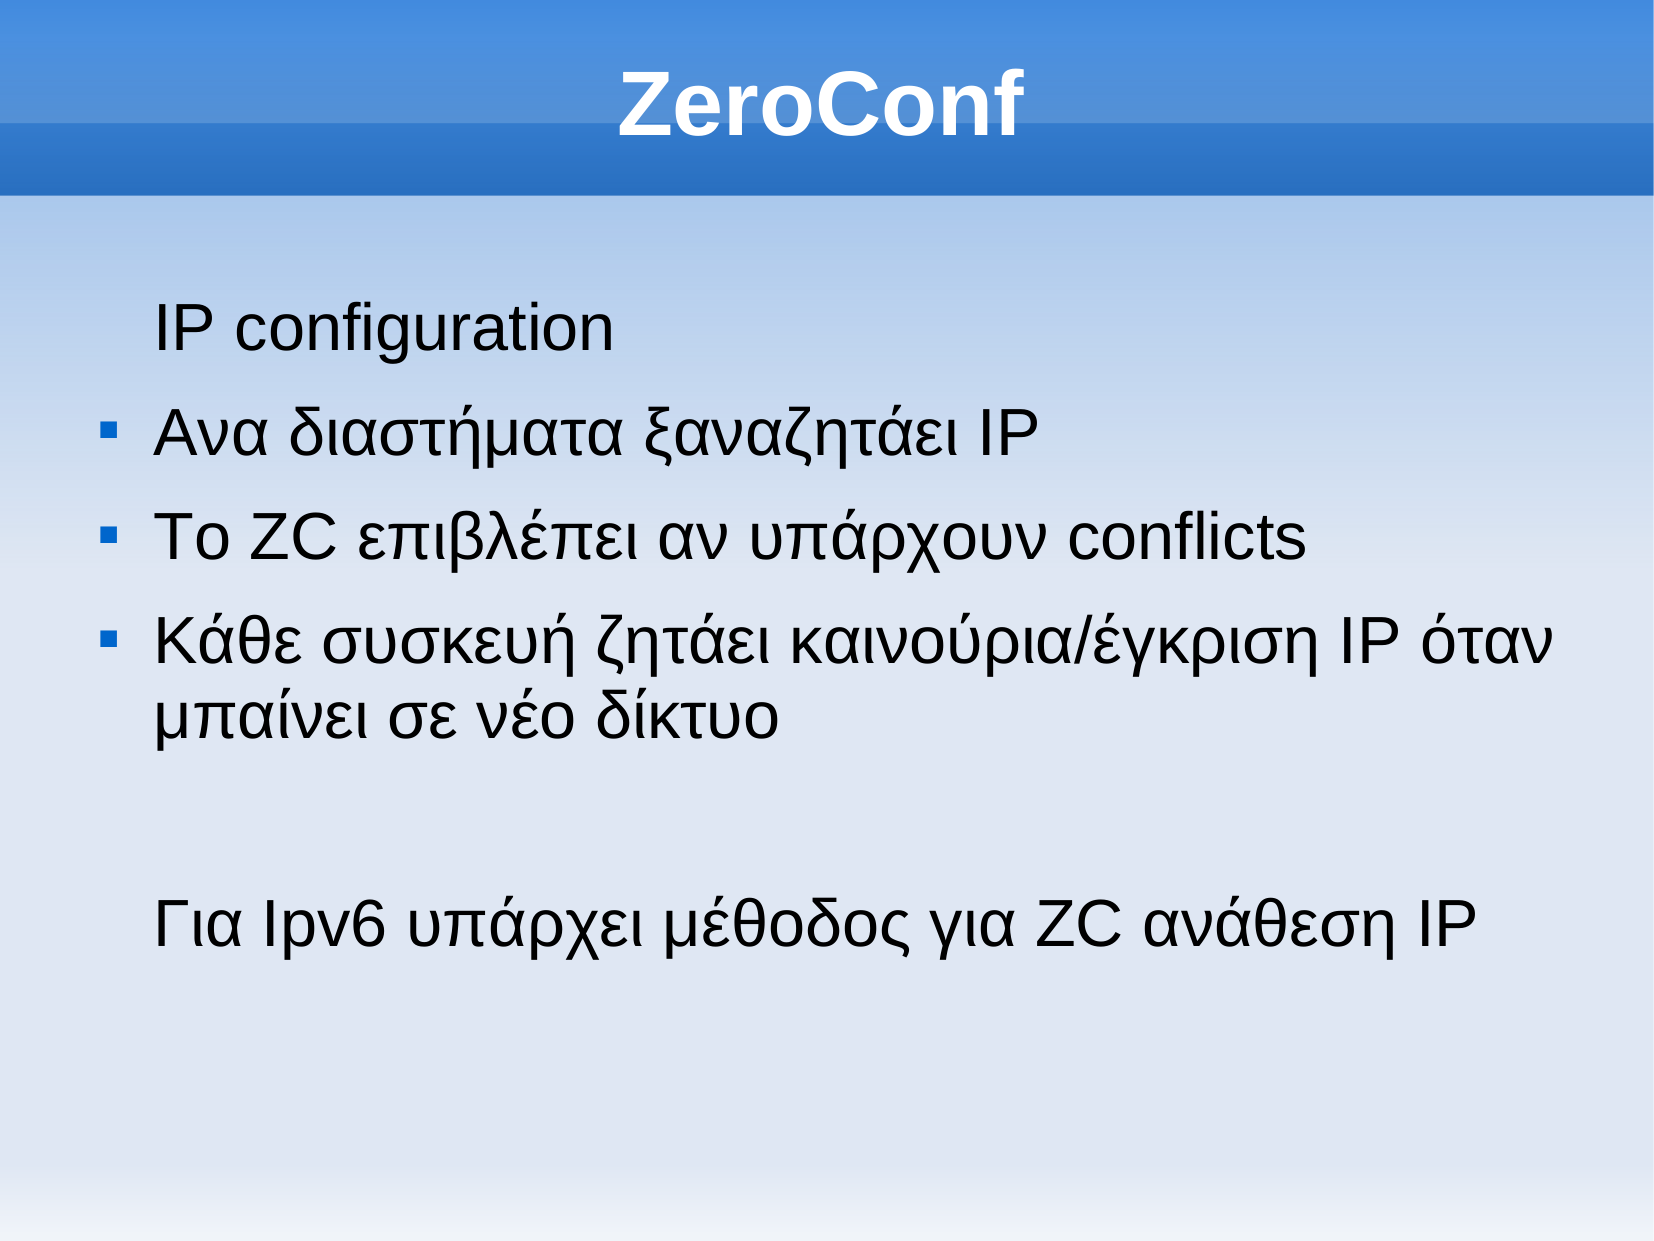

# ZeroConf
IP configuration
Ανα διαστήματα ξαναζητάει IP
Το ZC επιβλέπει αν υπάρχουν conflicts
Κάθε συσκευή ζητάει καινούρια/έγκριση IP όταν μπαίνει σε νέο δίκτυο
Για Ipv6 υπάρχει μέθοδος για ZC ανάθεση IP